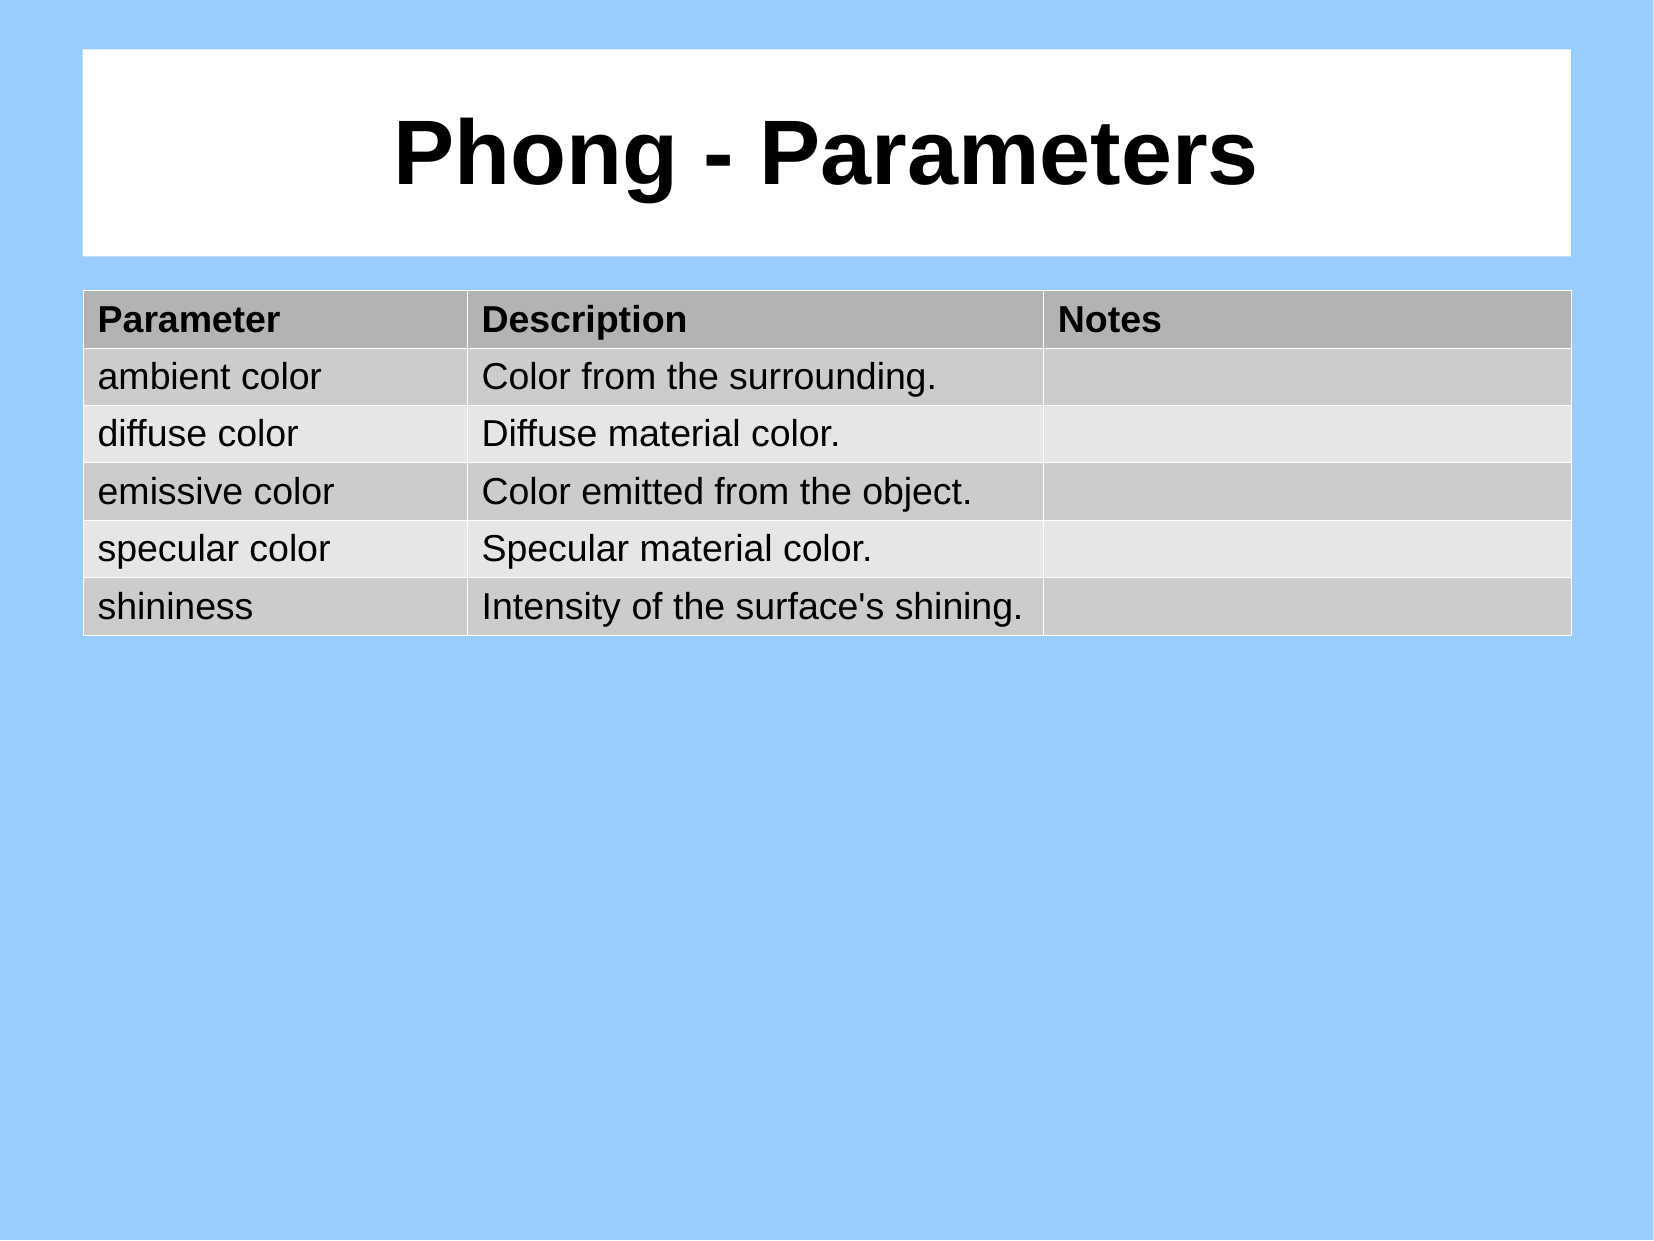

# Phong - Parameters
| Parameter | Description | Notes |
| --- | --- | --- |
| ambient color | Color from the surrounding. | |
| diffuse color | Diffuse material color. | |
| emissive color | Color emitted from the object. | |
| specular color | Specular material color. | |
| shininess | Intensity of the surface's shining. | |